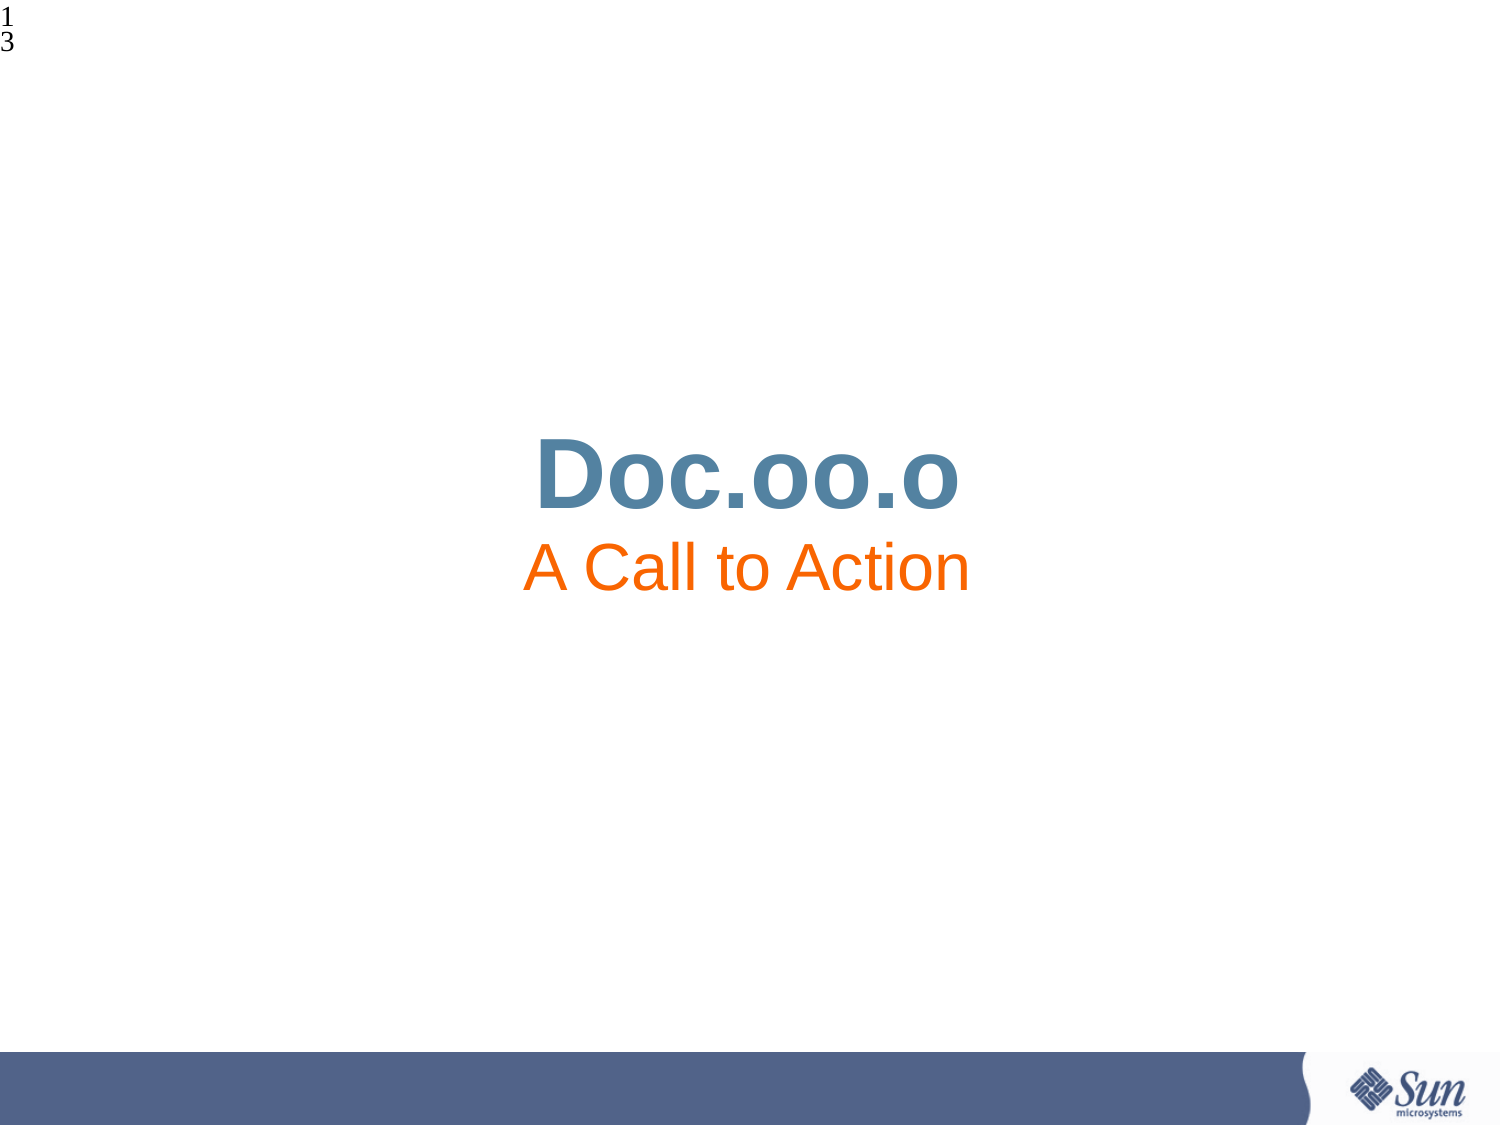

13
# Doc.oo.o
A Call to Action